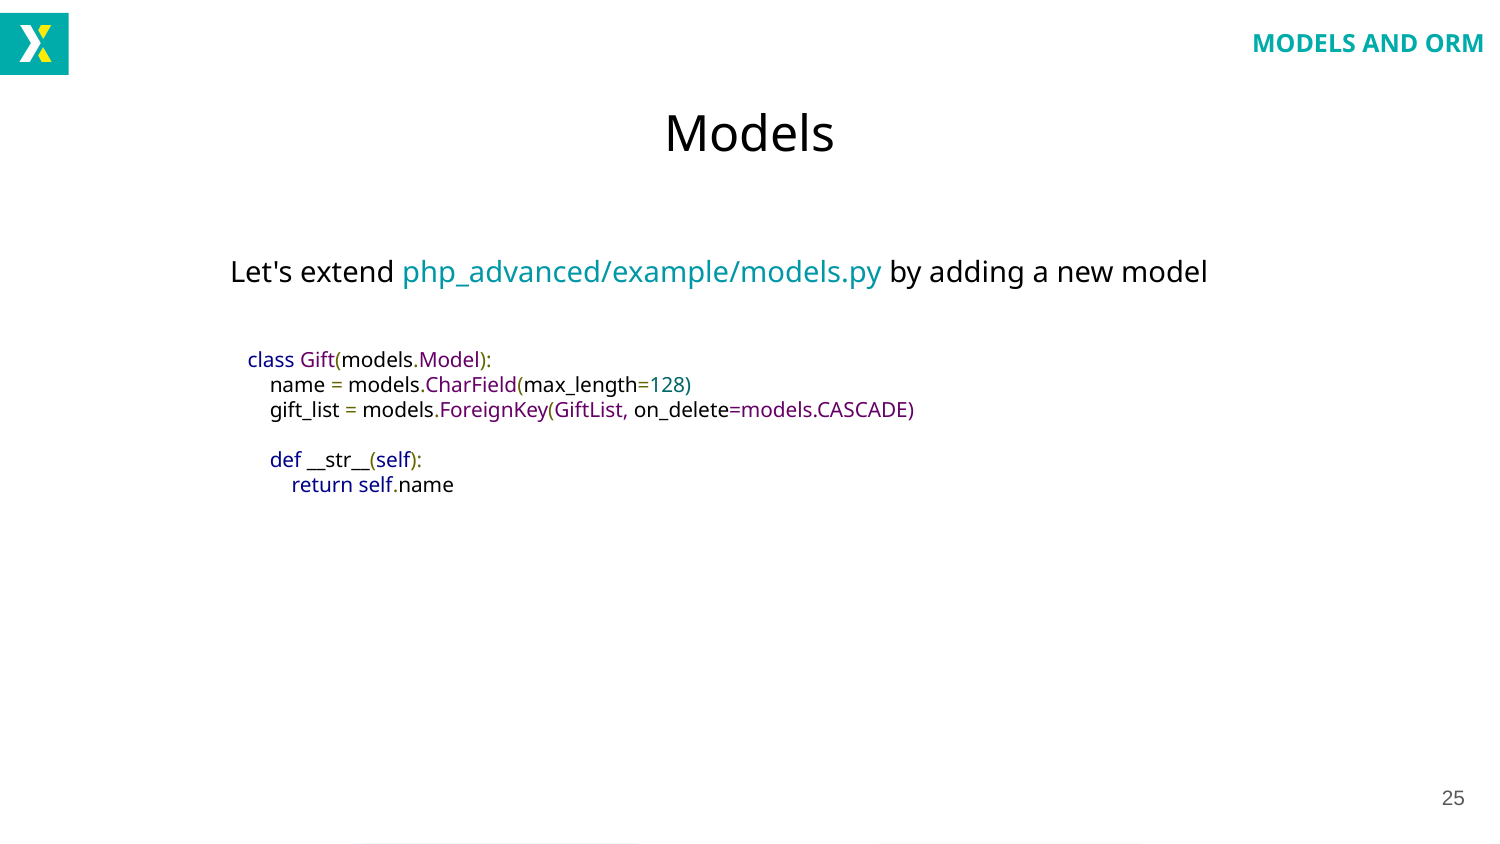

Models
Let's extend php_advanced/example/models.py by adding a new model
class Gift(models.Model):
 name = models.CharField(max_length=128)
 gift_list = models.ForeignKey(GiftList, on_delete=models.CASCADE)
 def __str__(self):
 return self.name